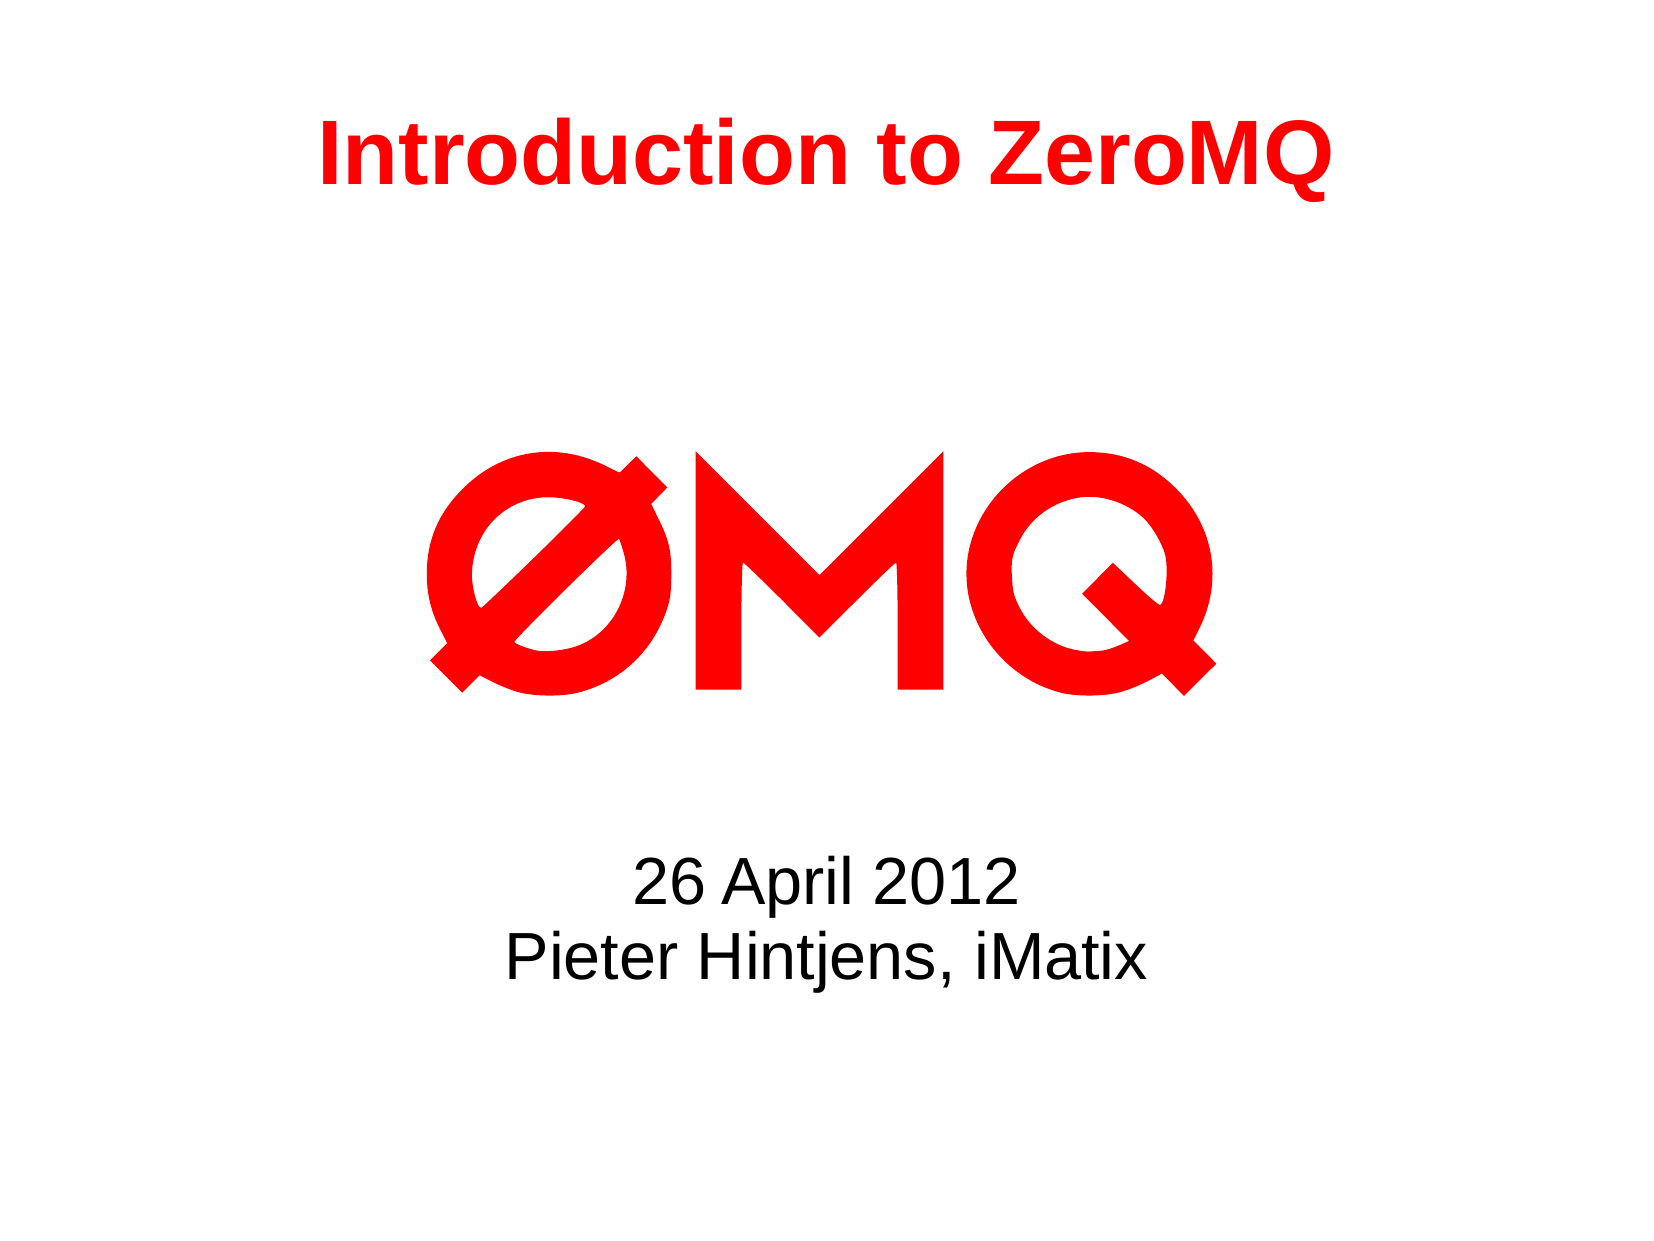

# Introduction to ZeroMQ
26 April 2012
Pieter Hintjens, iMatix